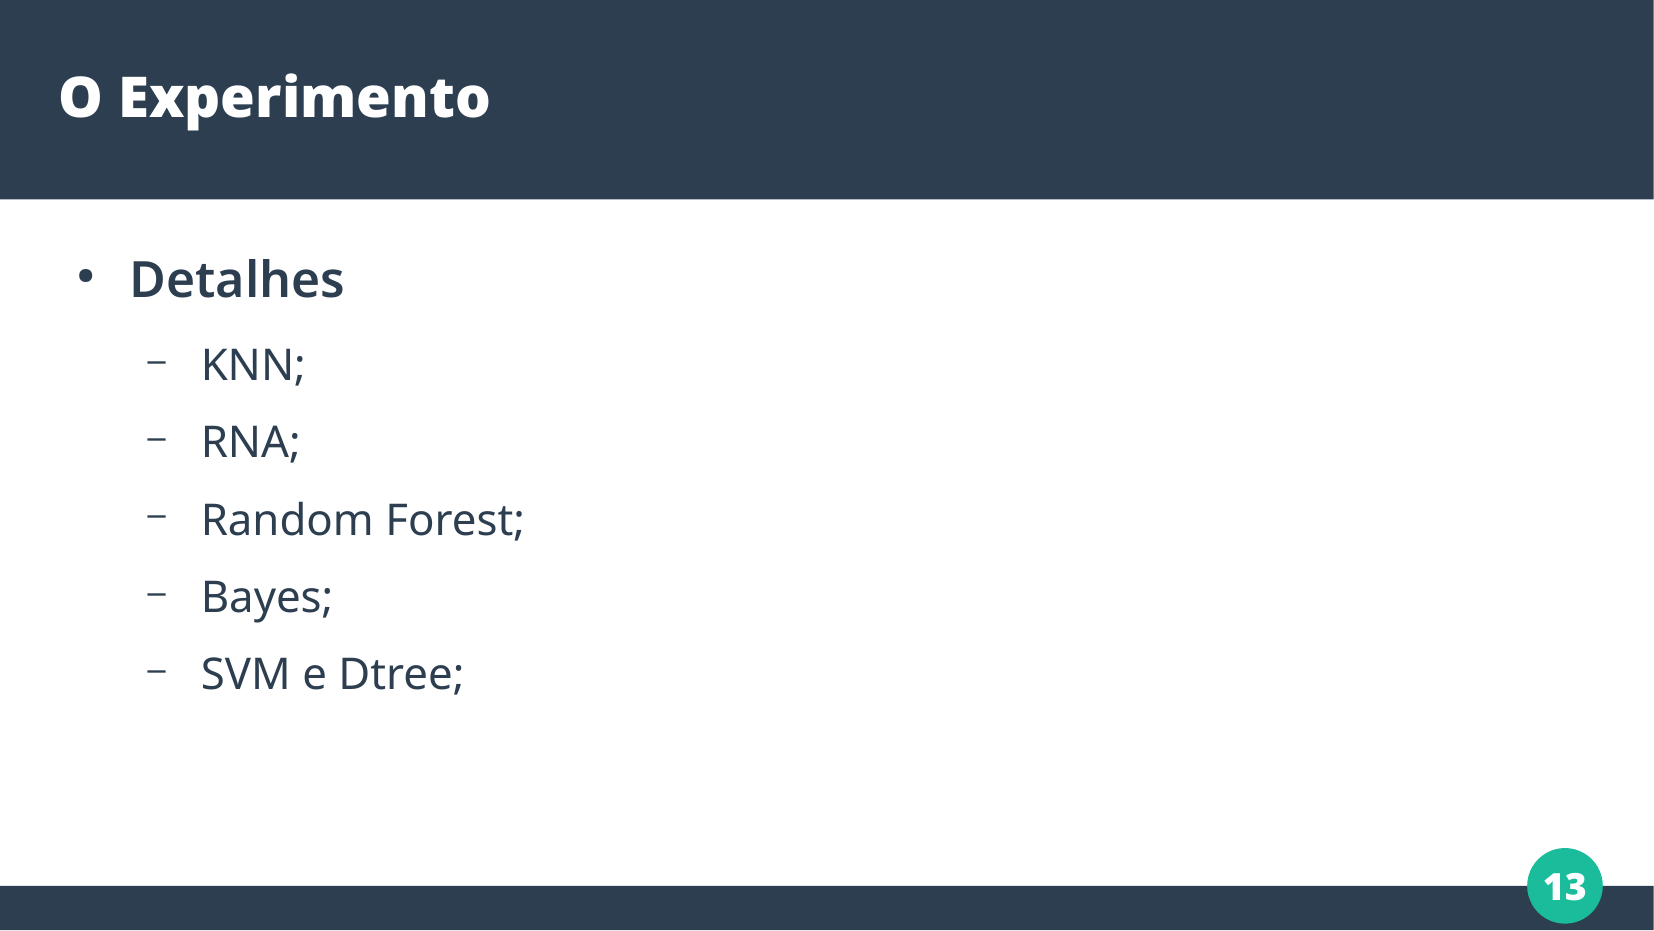

# O Experimento
Detalhes
KNN;
RNA;
Random Forest;
Bayes;
SVM e Dtree;